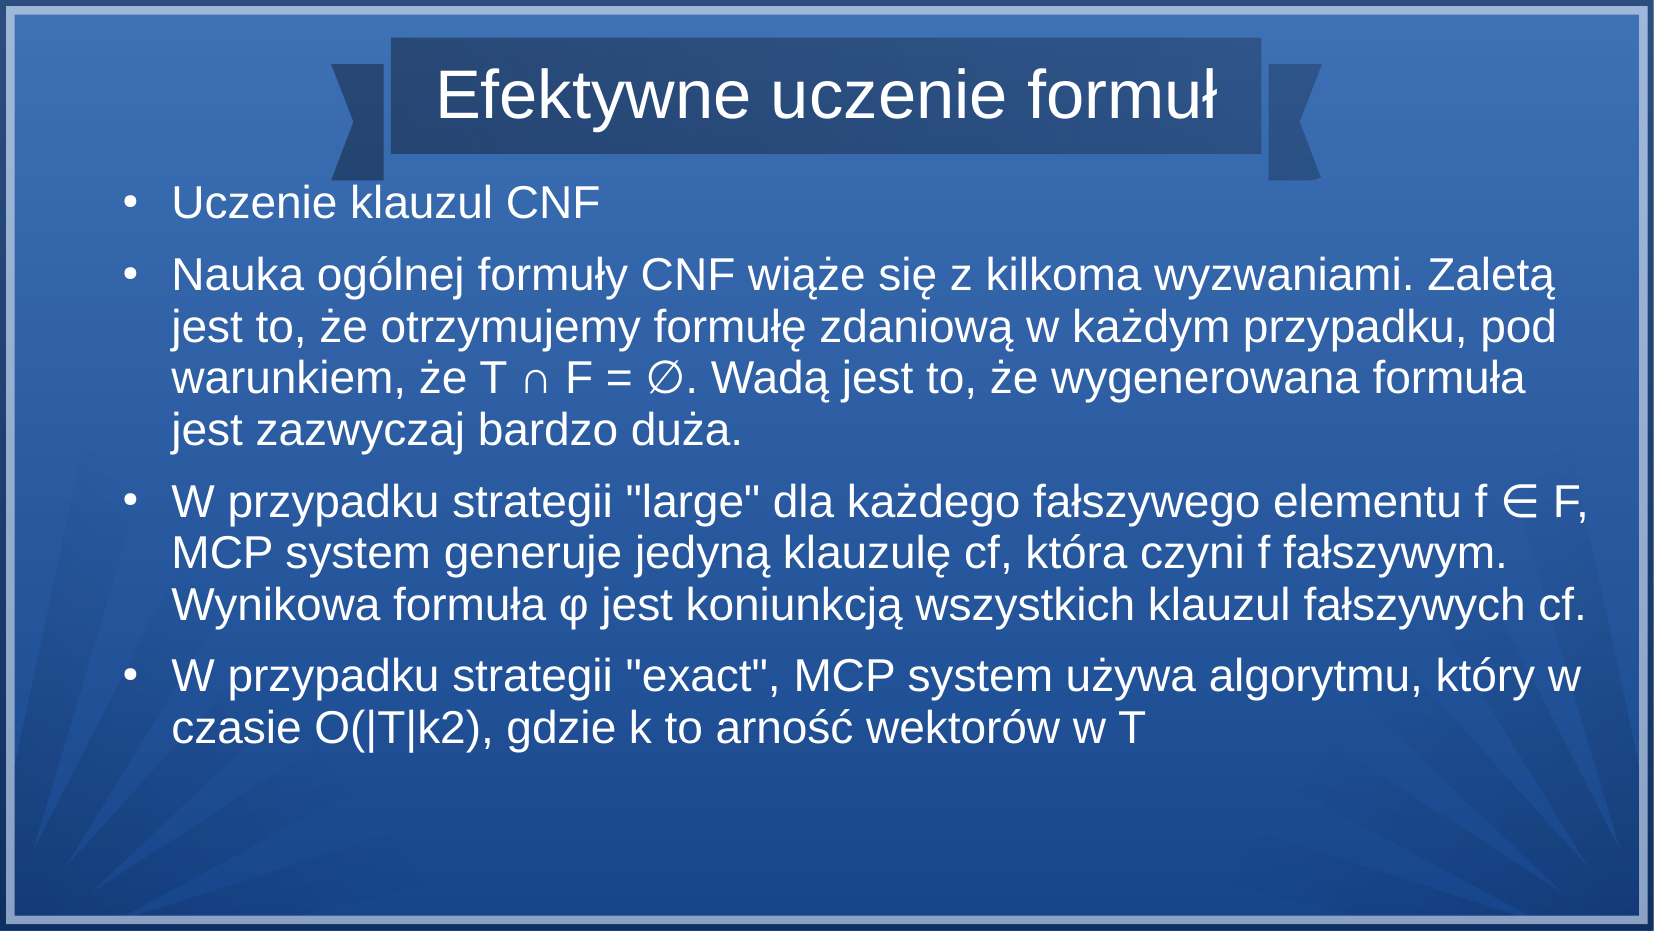

# Efektywne uczenie formuł
Uczenie klauzul CNF
Nauka ogólnej formuły CNF wiąże się z kilkoma wyzwaniami. Zaletą jest to, że otrzymujemy formułę zdaniową w każdym przypadku, pod warunkiem, że T ∩ F = ∅. Wadą jest to, że wygenerowana formuła jest zazwyczaj bardzo duża.
W przypadku strategii "large" dla każdego fałszywego elementu f ∈ F, MCP system generuje jedyną klauzulę cf, która czyni f fałszywym. Wynikowa formuła φ jest koniunkcją wszystkich klauzul fałszywych cf.
W przypadku strategii "exact", MCP system używa algorytmu, który w czasie O(|T|k2), gdzie k to arność wektorów w T